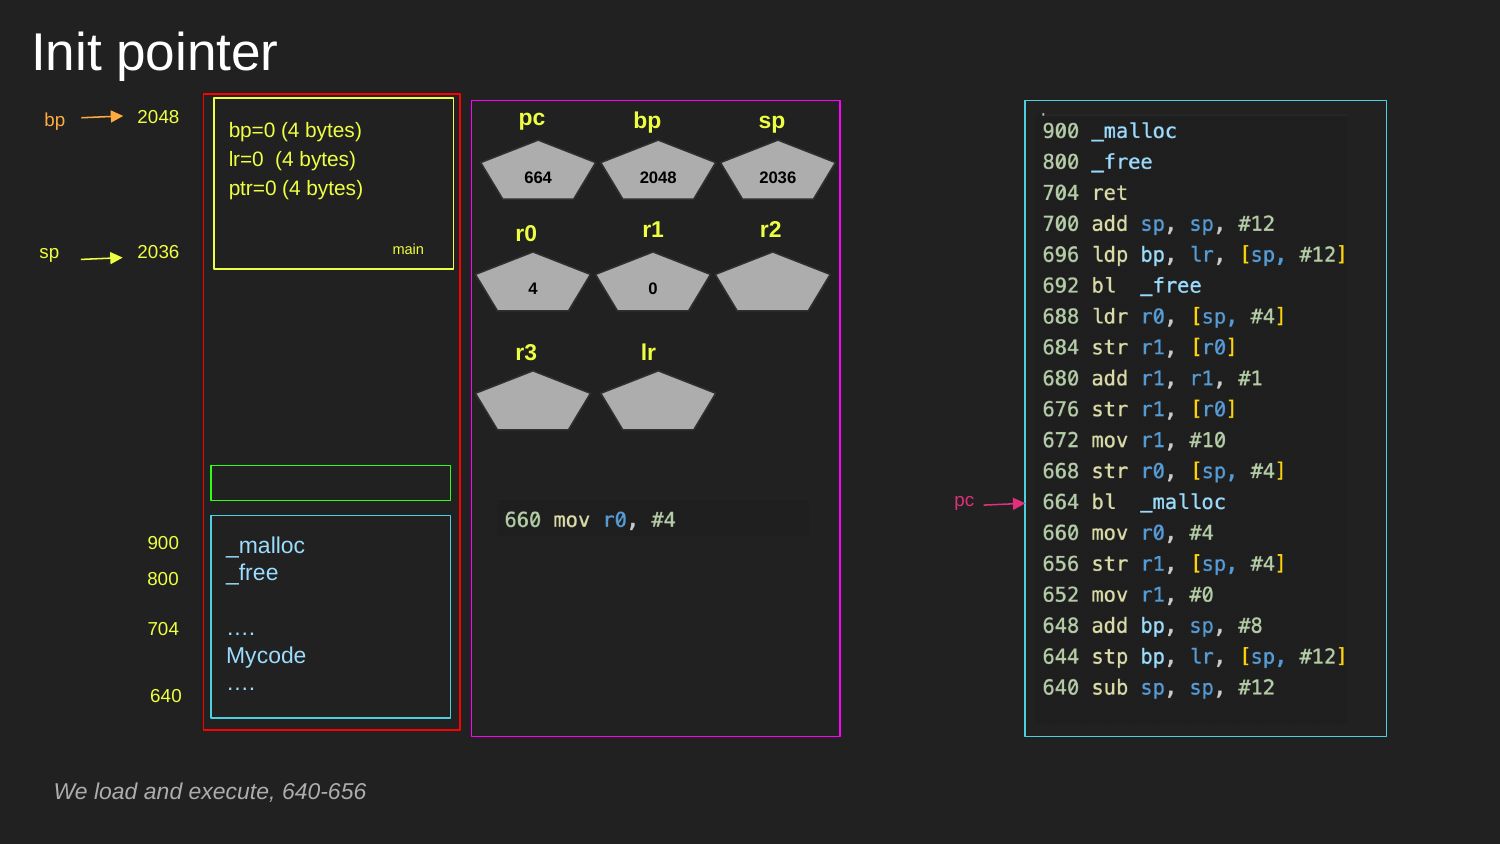

# Init pointer
pc
2048
bp
sp
bp
bp=0 (4 bytes)
lr=0 (4 bytes)
ptr=0 (4 bytes)
664
2048
2036
r1
r2
r0
sp
2036
main
4
0
r3
lr
pc
900
_malloc
_free
….
Mycode
….
800
704
640
We load and execute, 640-656